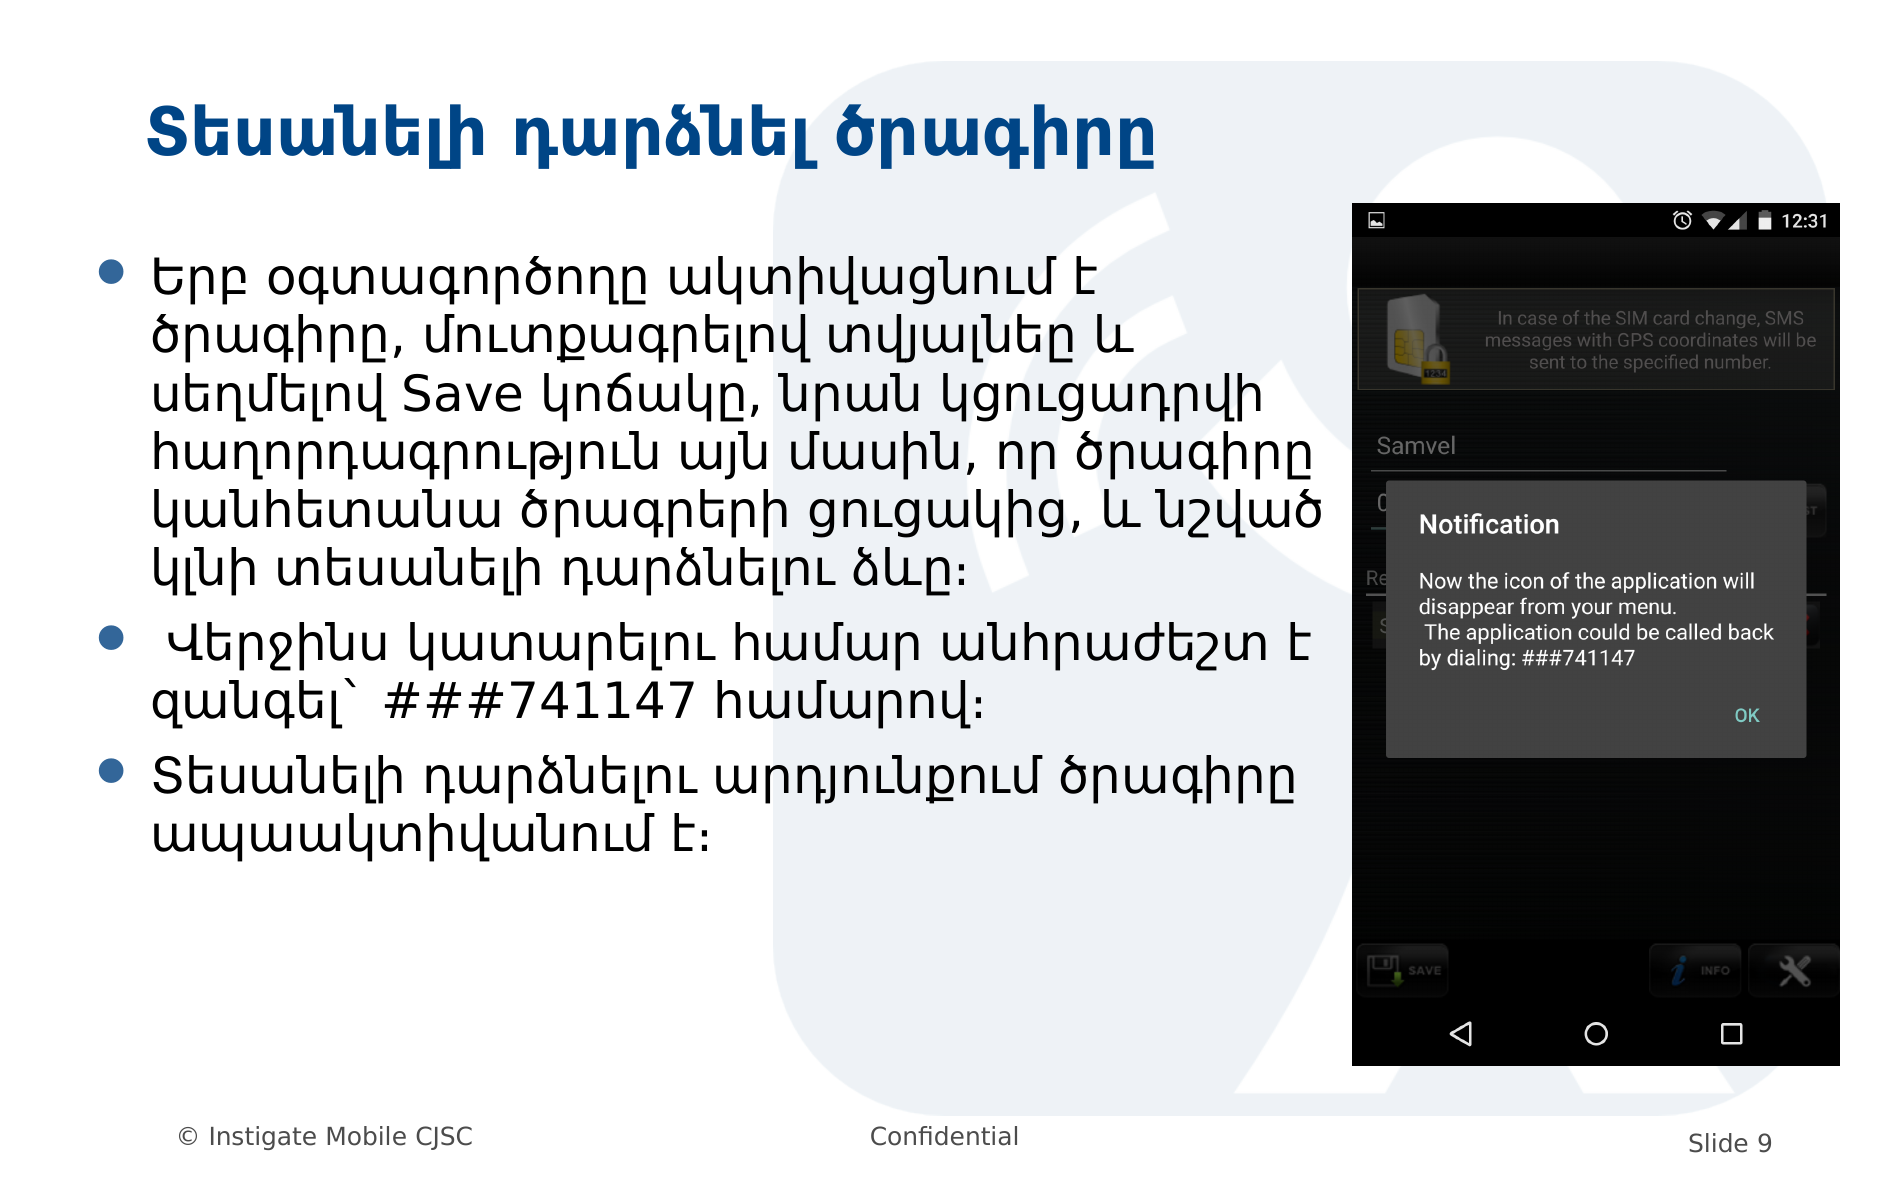

# Տեսանելի դարձնել ծրագիրը
Երբ օգտագործողը ակտիվացնում է ծրագիրը, մուտքագրելով տվյալնեը և սեղմելով Save կոճակը, նրան կցուցադրվի հաղորդագրություն այն մասին, որ ծրագիրը կանհետանա ծրագրերի ցուցակից, և նշված կլնի տեսանելի դարձնելու ձևը։
 Վերջինս կատարելու համար անհրաժեշտ է զանգել` ###741147 համարով։
Տեսանելի դարձնելու արդյունքում ծրագիրը ապաակտիվանում է։